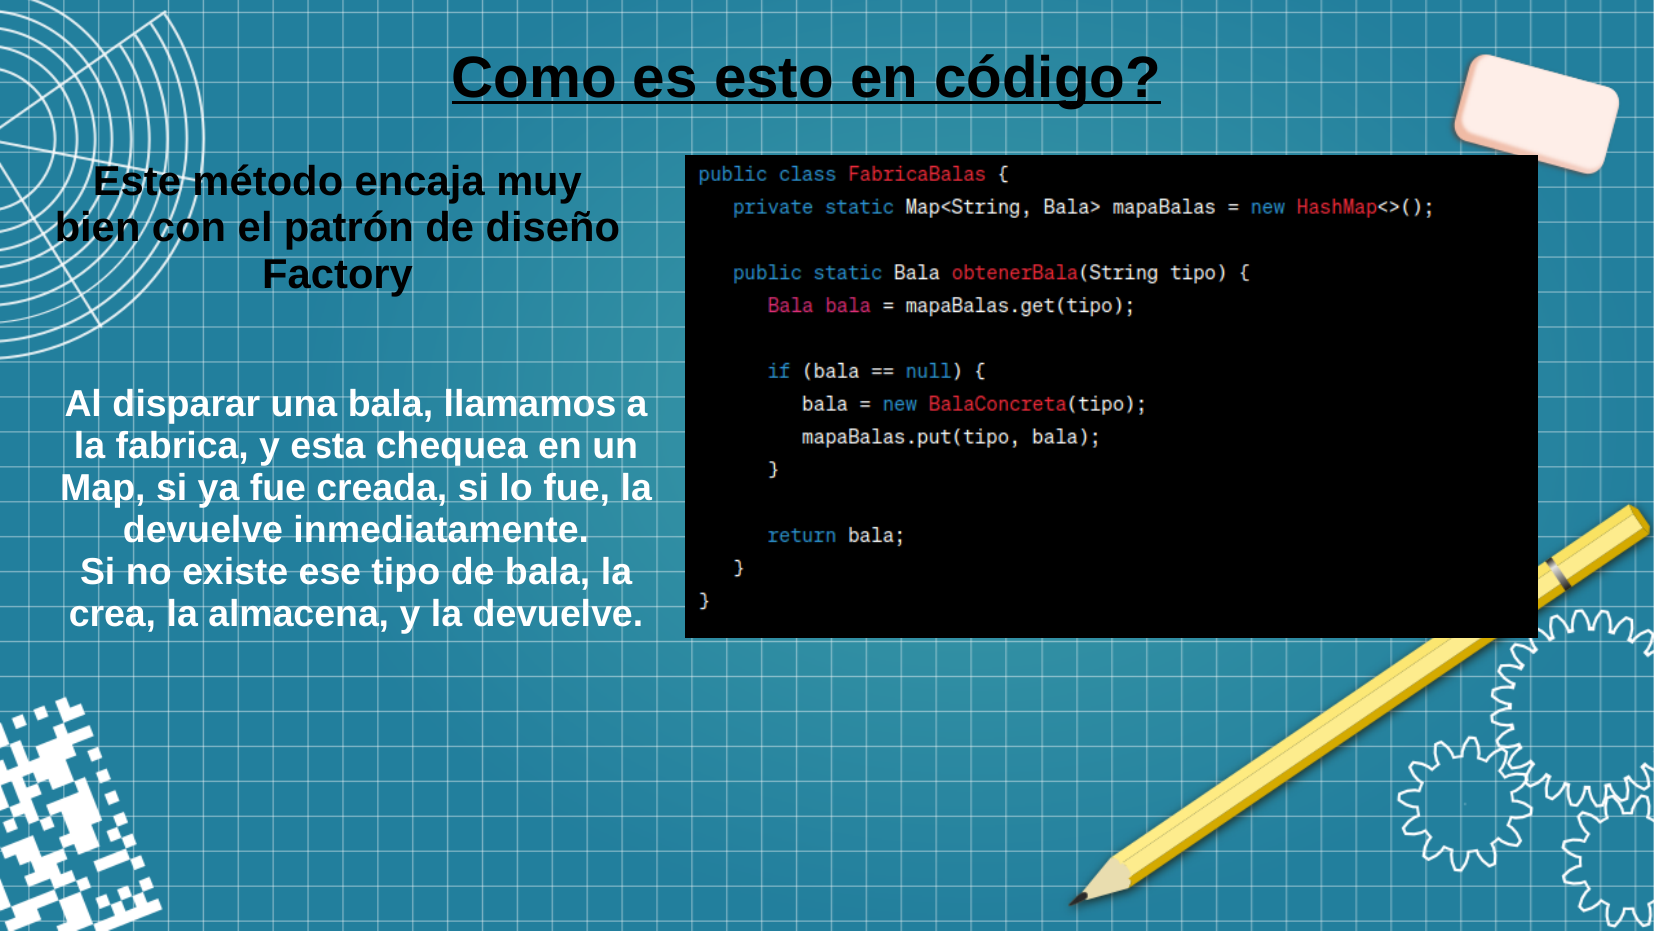

Como es esto en código?
Este método encaja muy bien con el patrón de diseño Factory
Al disparar una bala, llamamos a la fabrica, y esta chequea en un Map, si ya fue creada, si lo fue, la devuelve inmediatamente.
Si no existe ese tipo de bala, la crea, la almacena, y la devuelve.